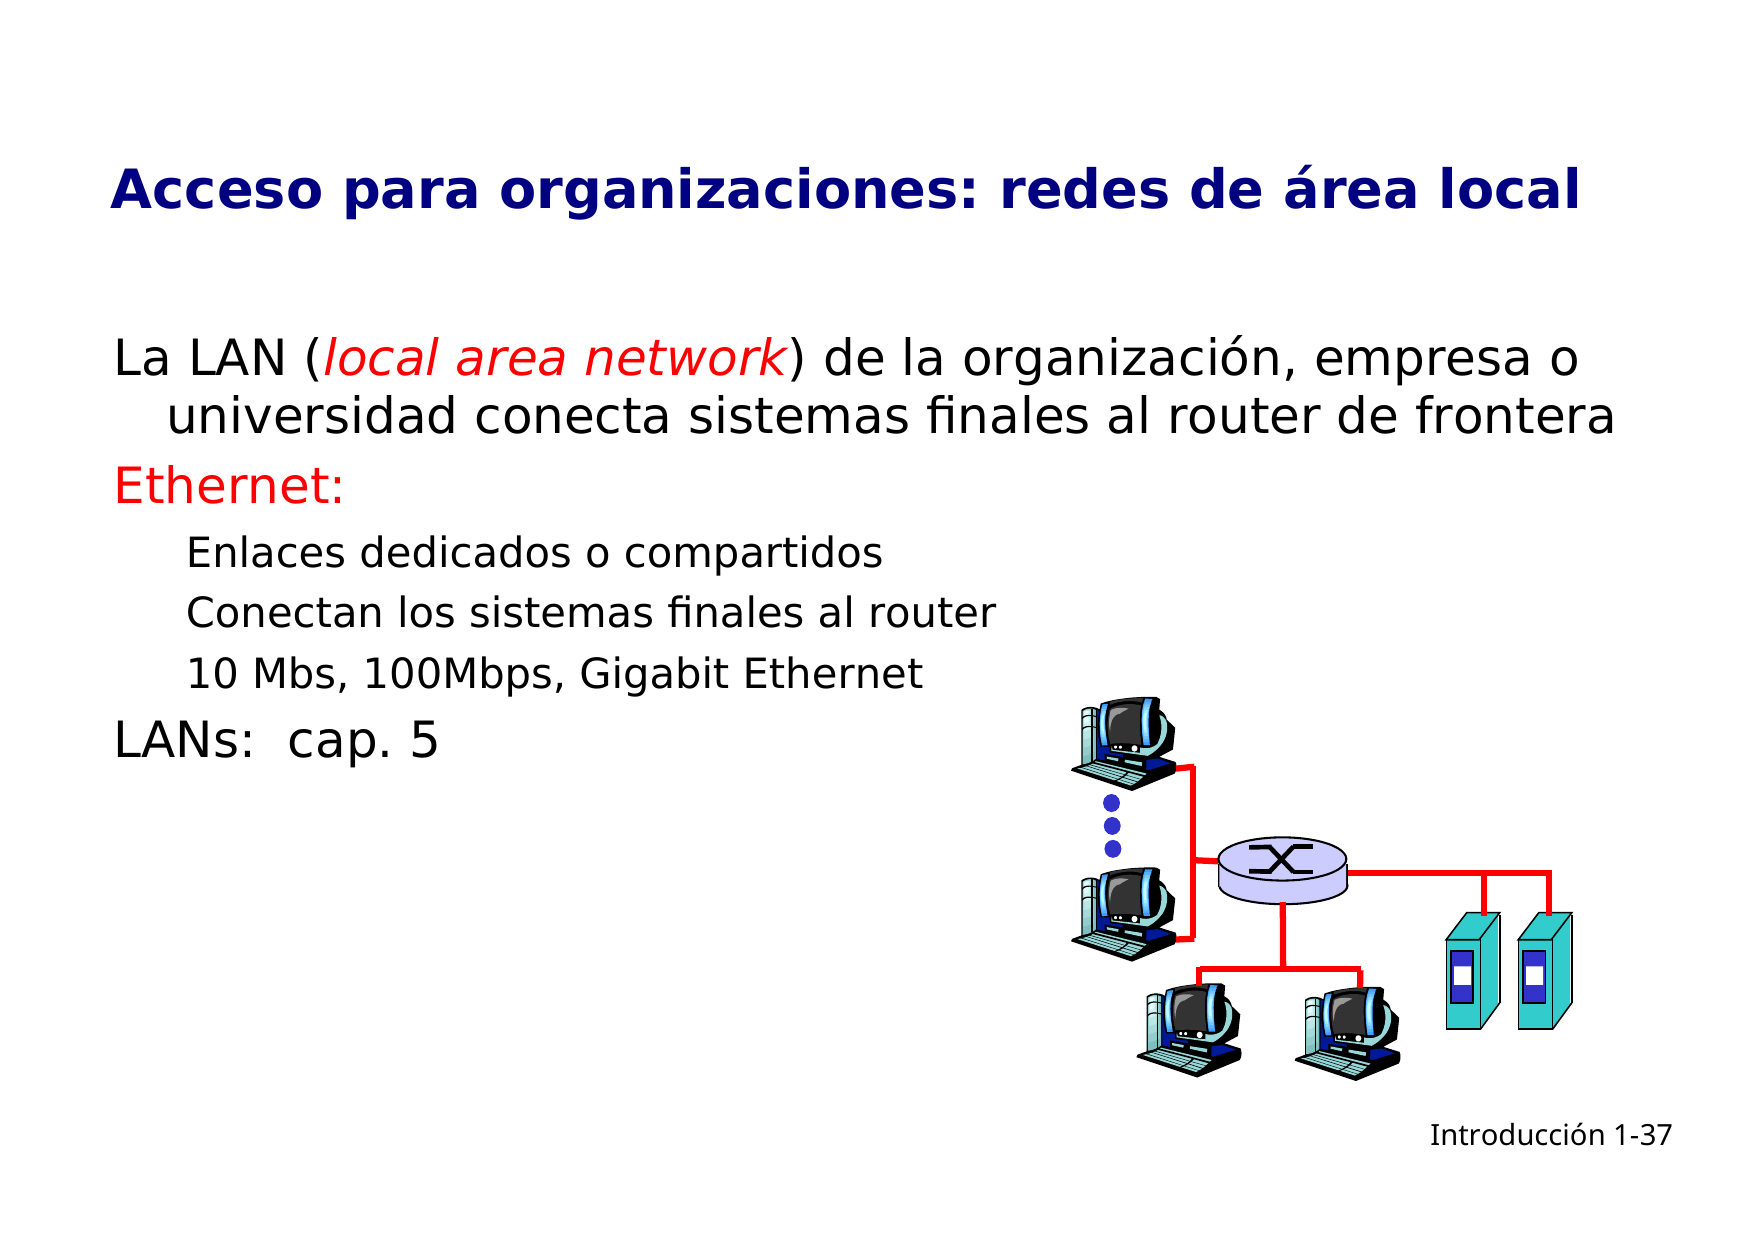

# Acceso para organizaciones: redes de área local
La LAN (local area network) de la organización, empresa o universidad conecta sistemas finales al router de frontera
Ethernet:
Enlaces dedicados o compartidos
Conectan los sistemas finales al router
10 Mbs, 100Mbps, Gigabit Ethernet
LANs: cap. 5